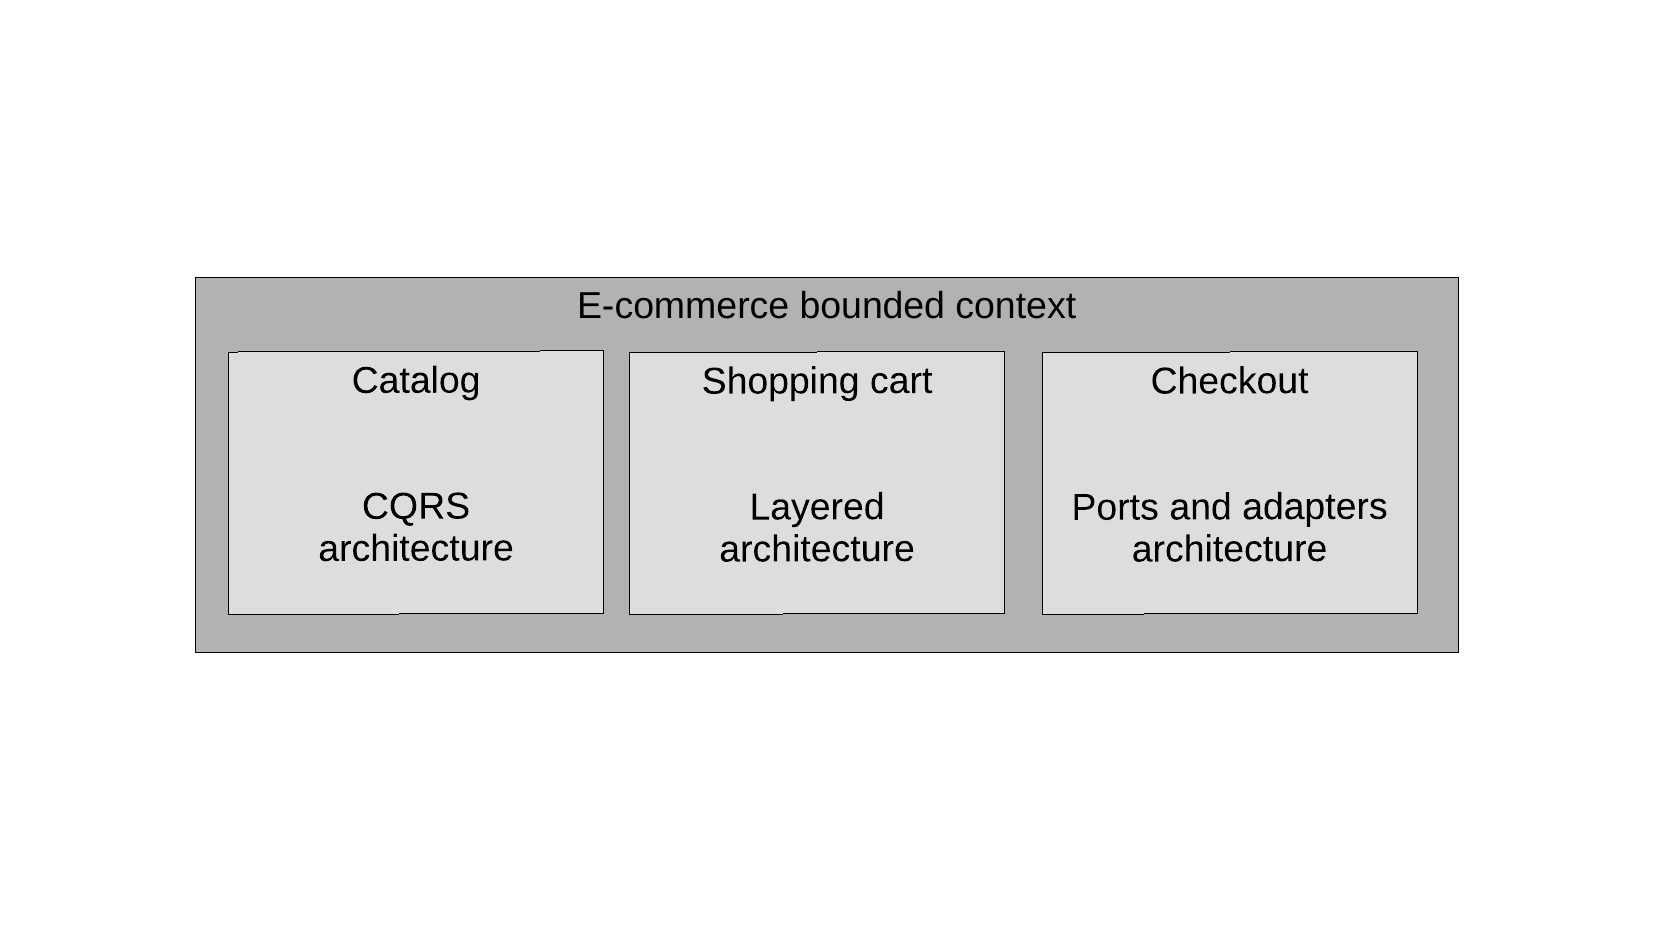

E-commerce bounded context
Catalog
CQRS
architecture
Shopping cart
Layered
architecture
Checkout
Ports and adapters architecture